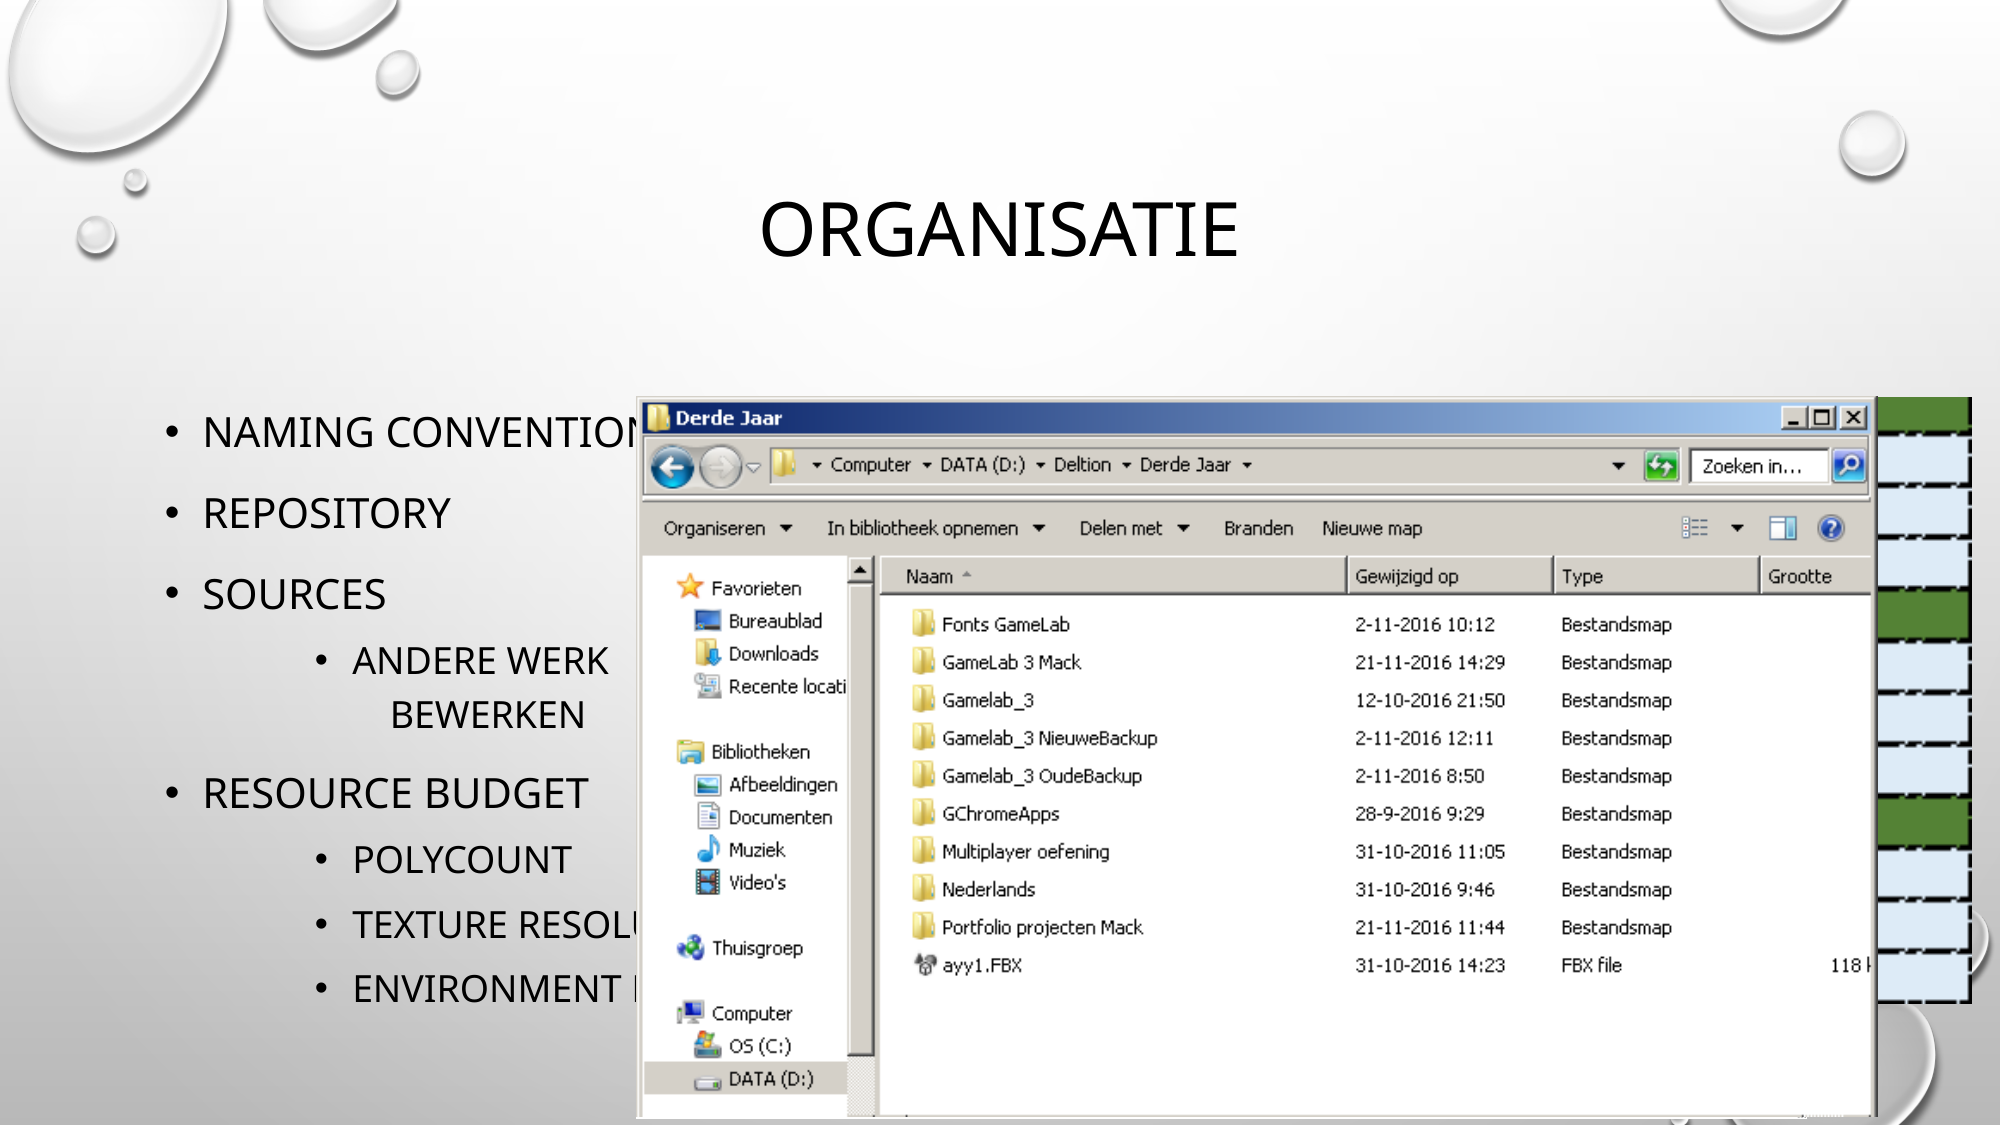

# Organisatie
Naming convention
Repository
Sources
Andere werk
bewerken
Resource budget
Polycount
Texture resolution
Environment detail